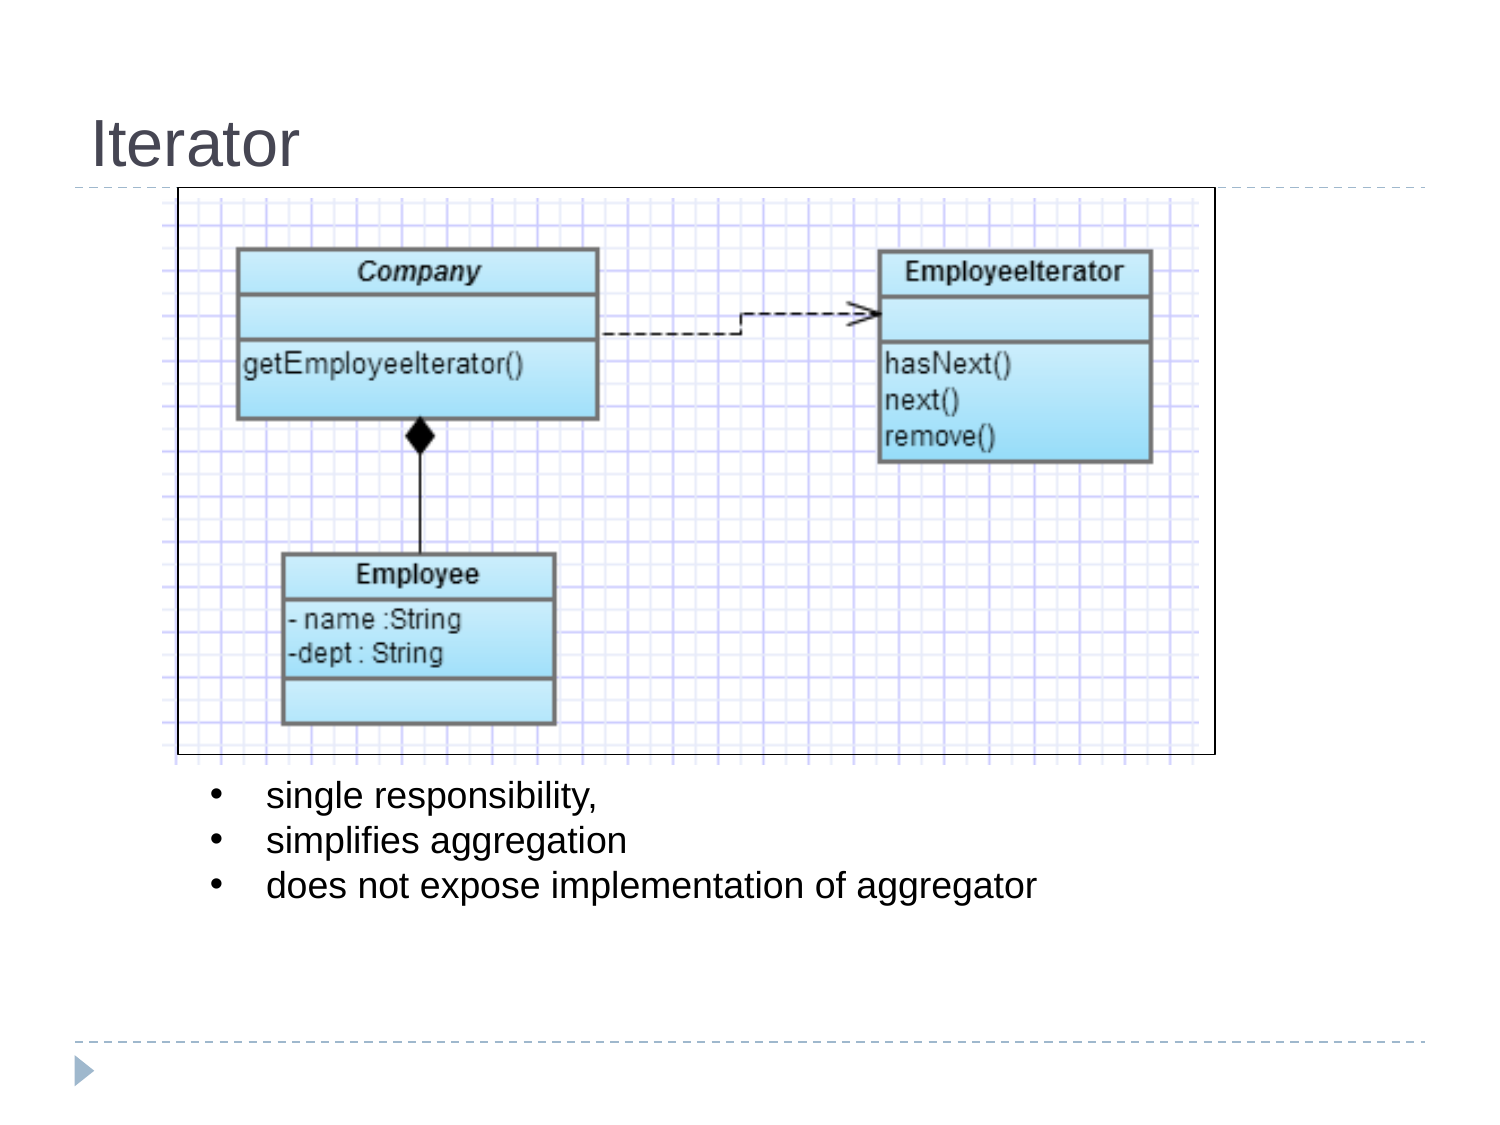

# Iterator
single responsibility,
simplifies aggregation
does not expose implementation of aggregator